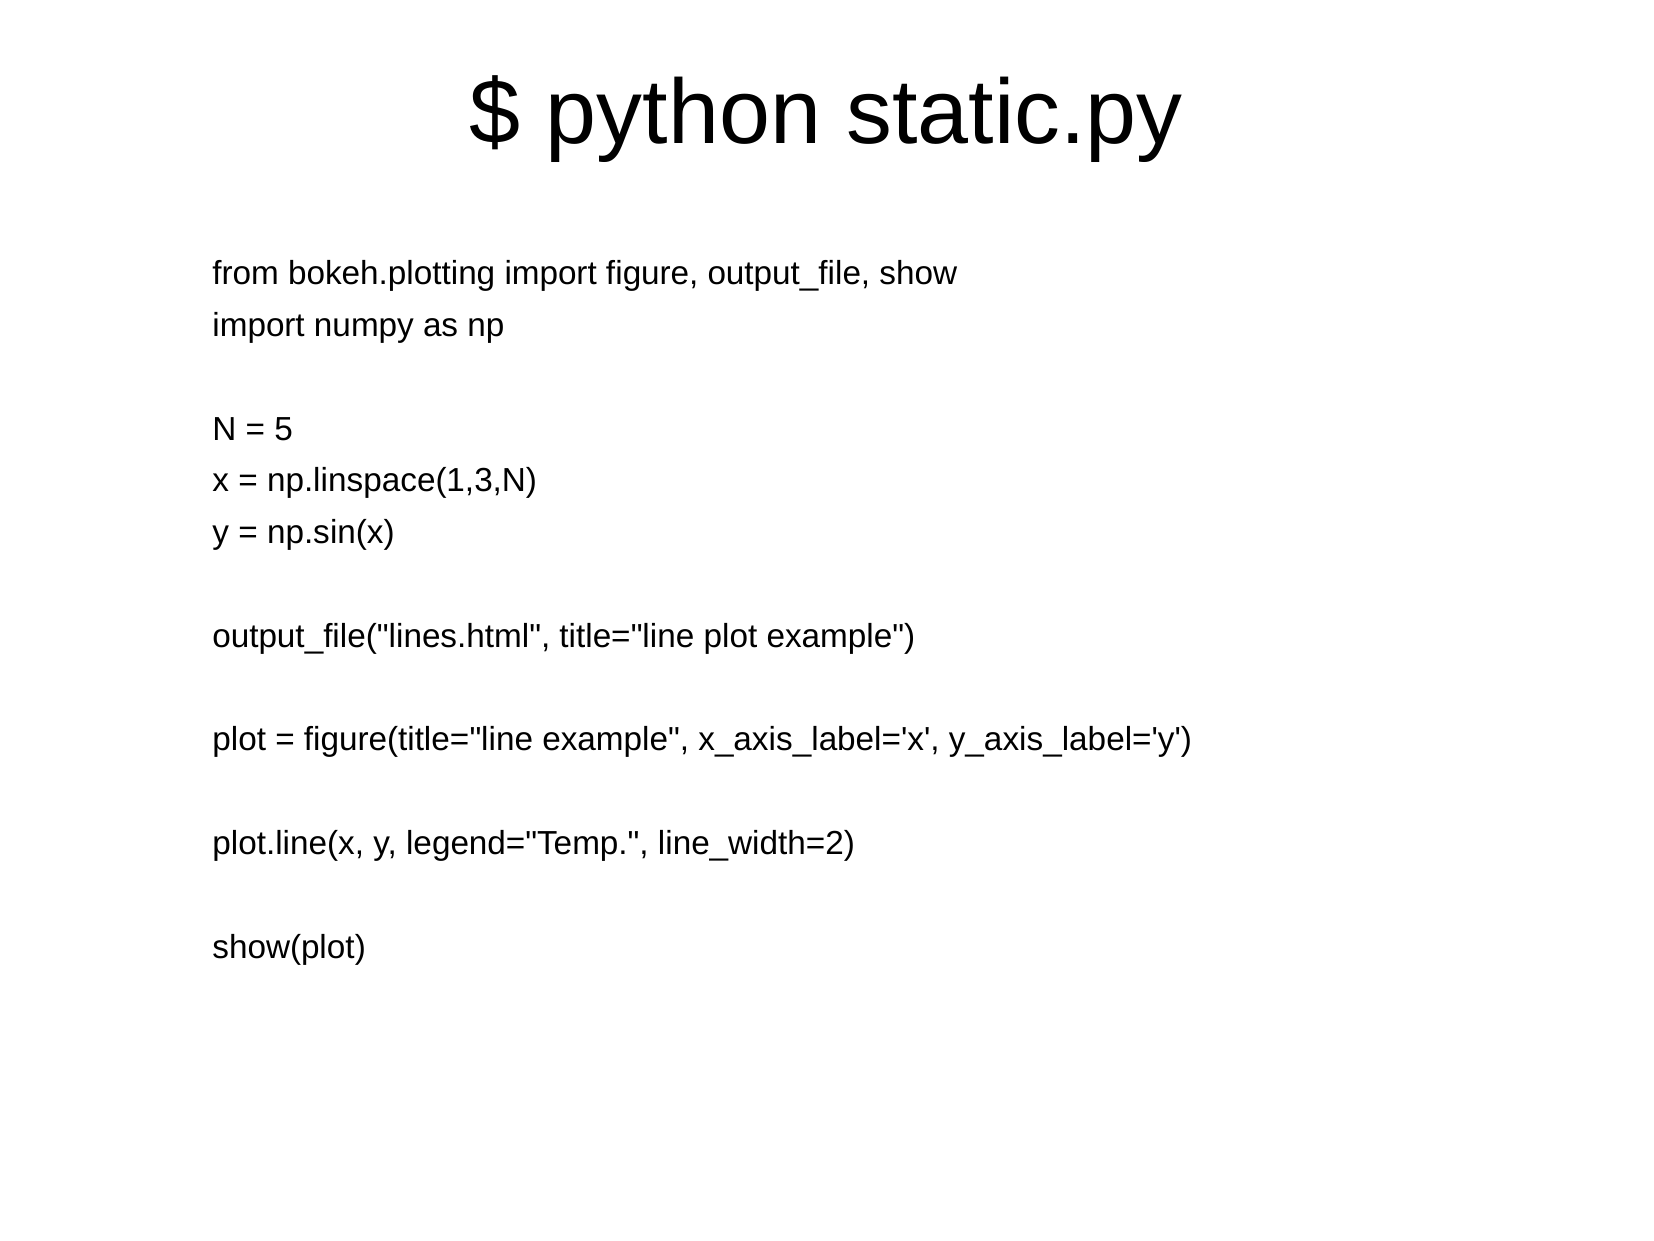

# $ python static.py
from bokeh.plotting import figure, output_file, show
import numpy as np
N = 5
x = np.linspace(1,3,N)
y = np.sin(x)
output_file("lines.html", title="line plot example")
plot = figure(title="line example", x_axis_label='x', y_axis_label='y')
plot.line(x, y, legend="Temp.", line_width=2)
show(plot)